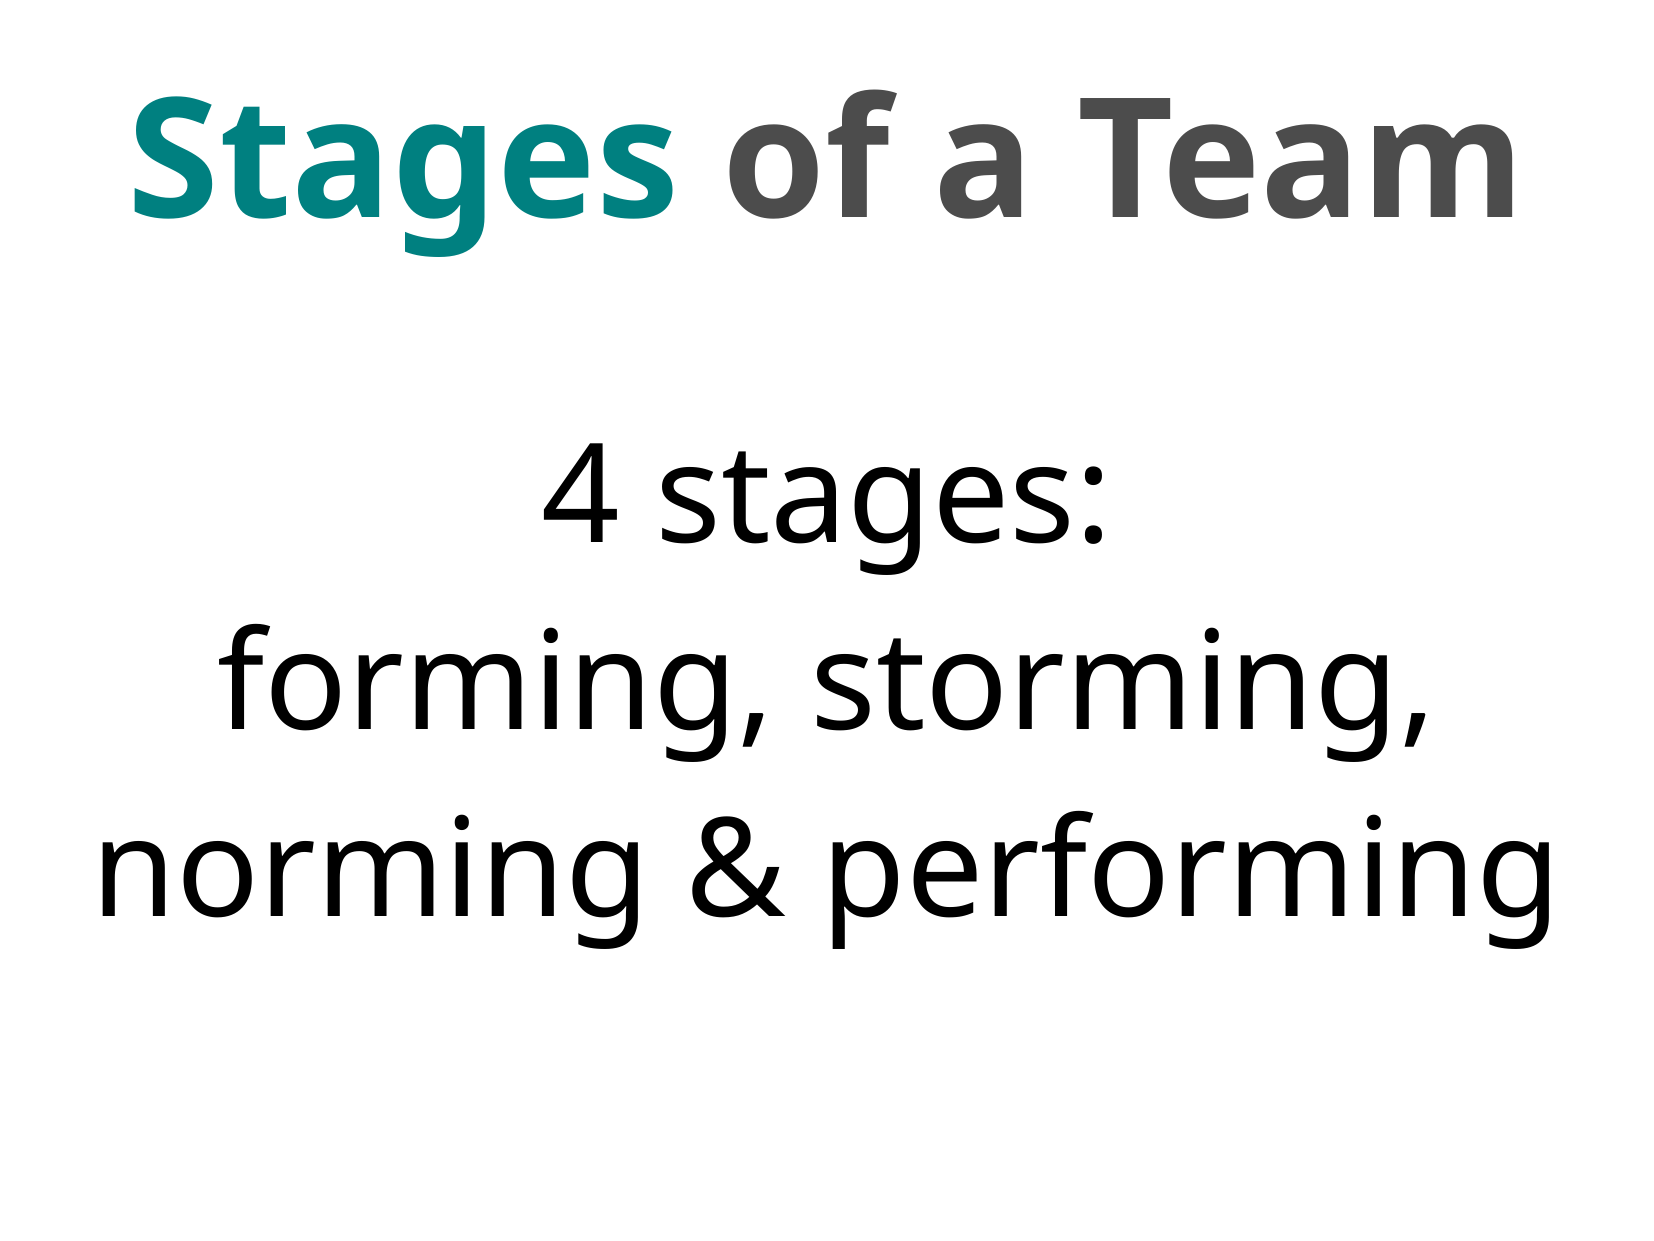

# Stages of a Team
4 stages:
forming, storming, norming & performing